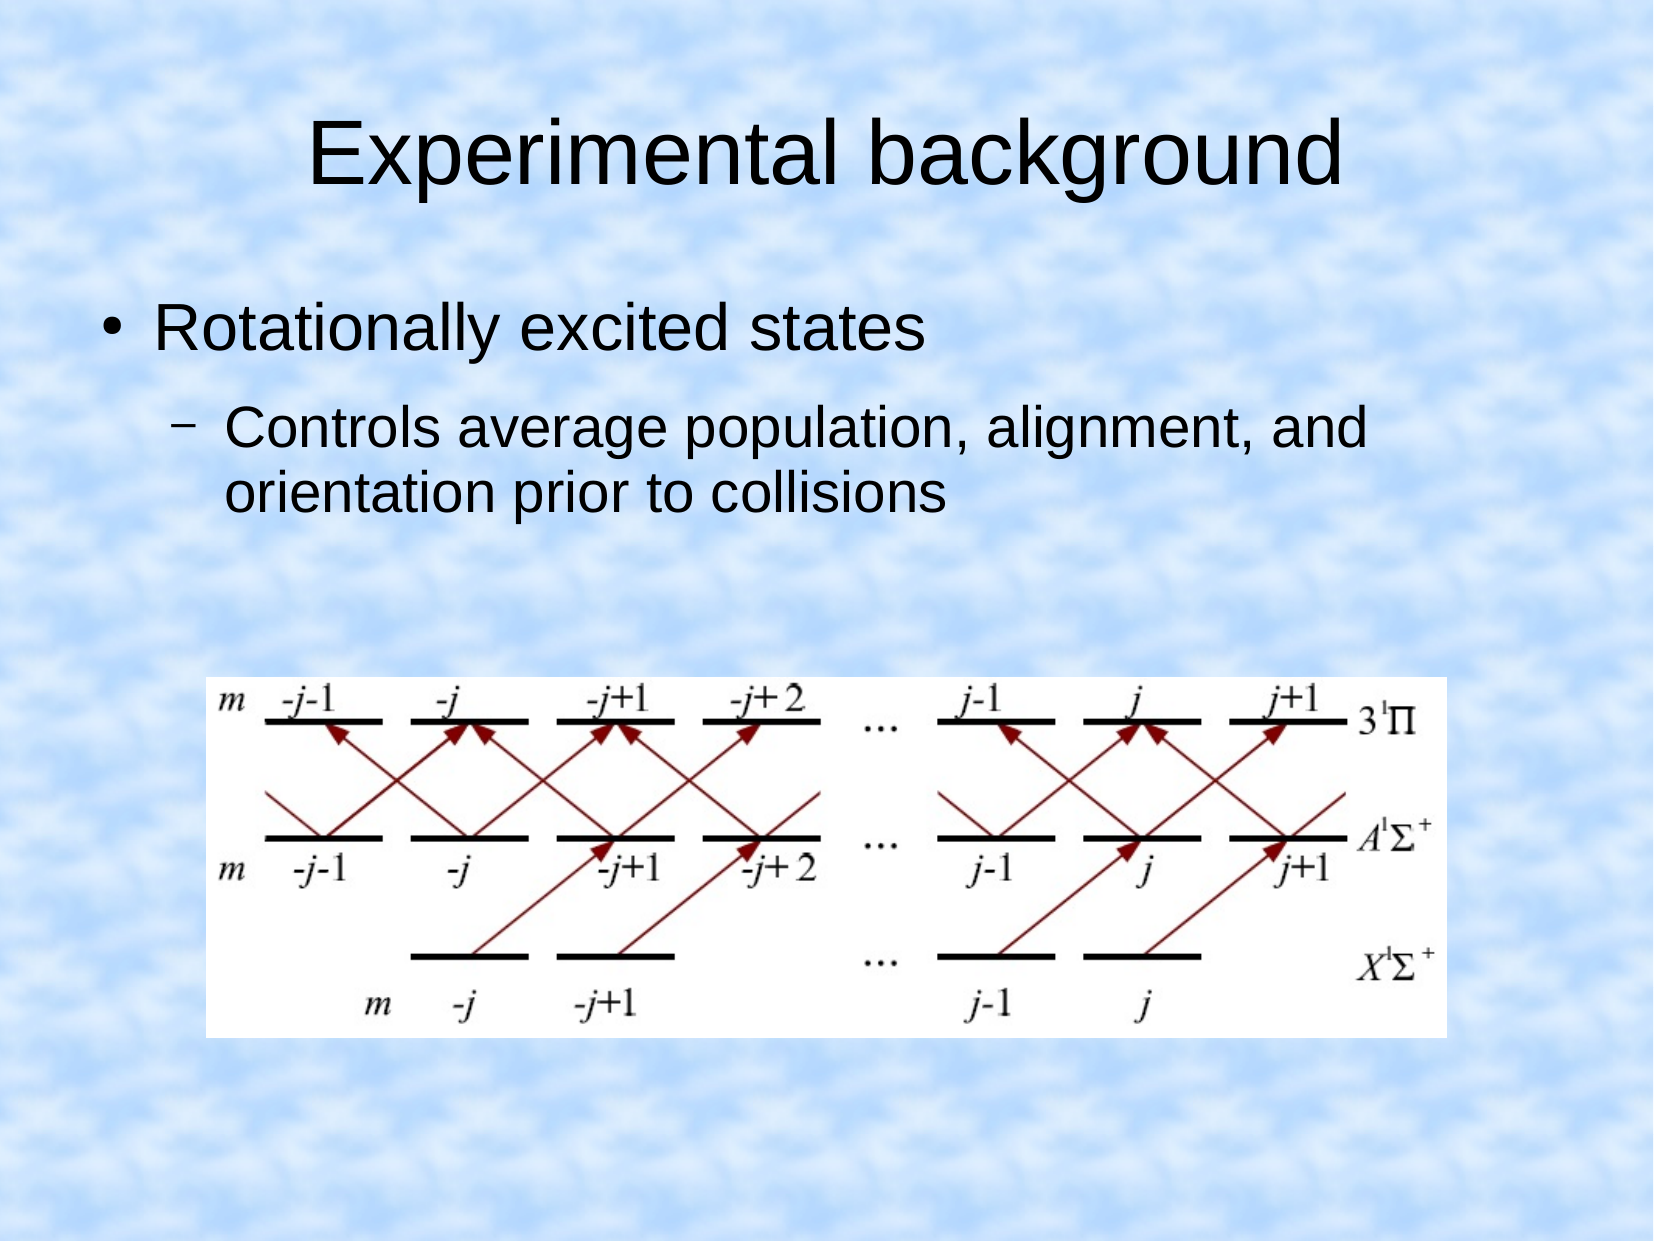

# Experimental background
Rotationally excited states
Controls average population, alignment, and orientation prior to collisions